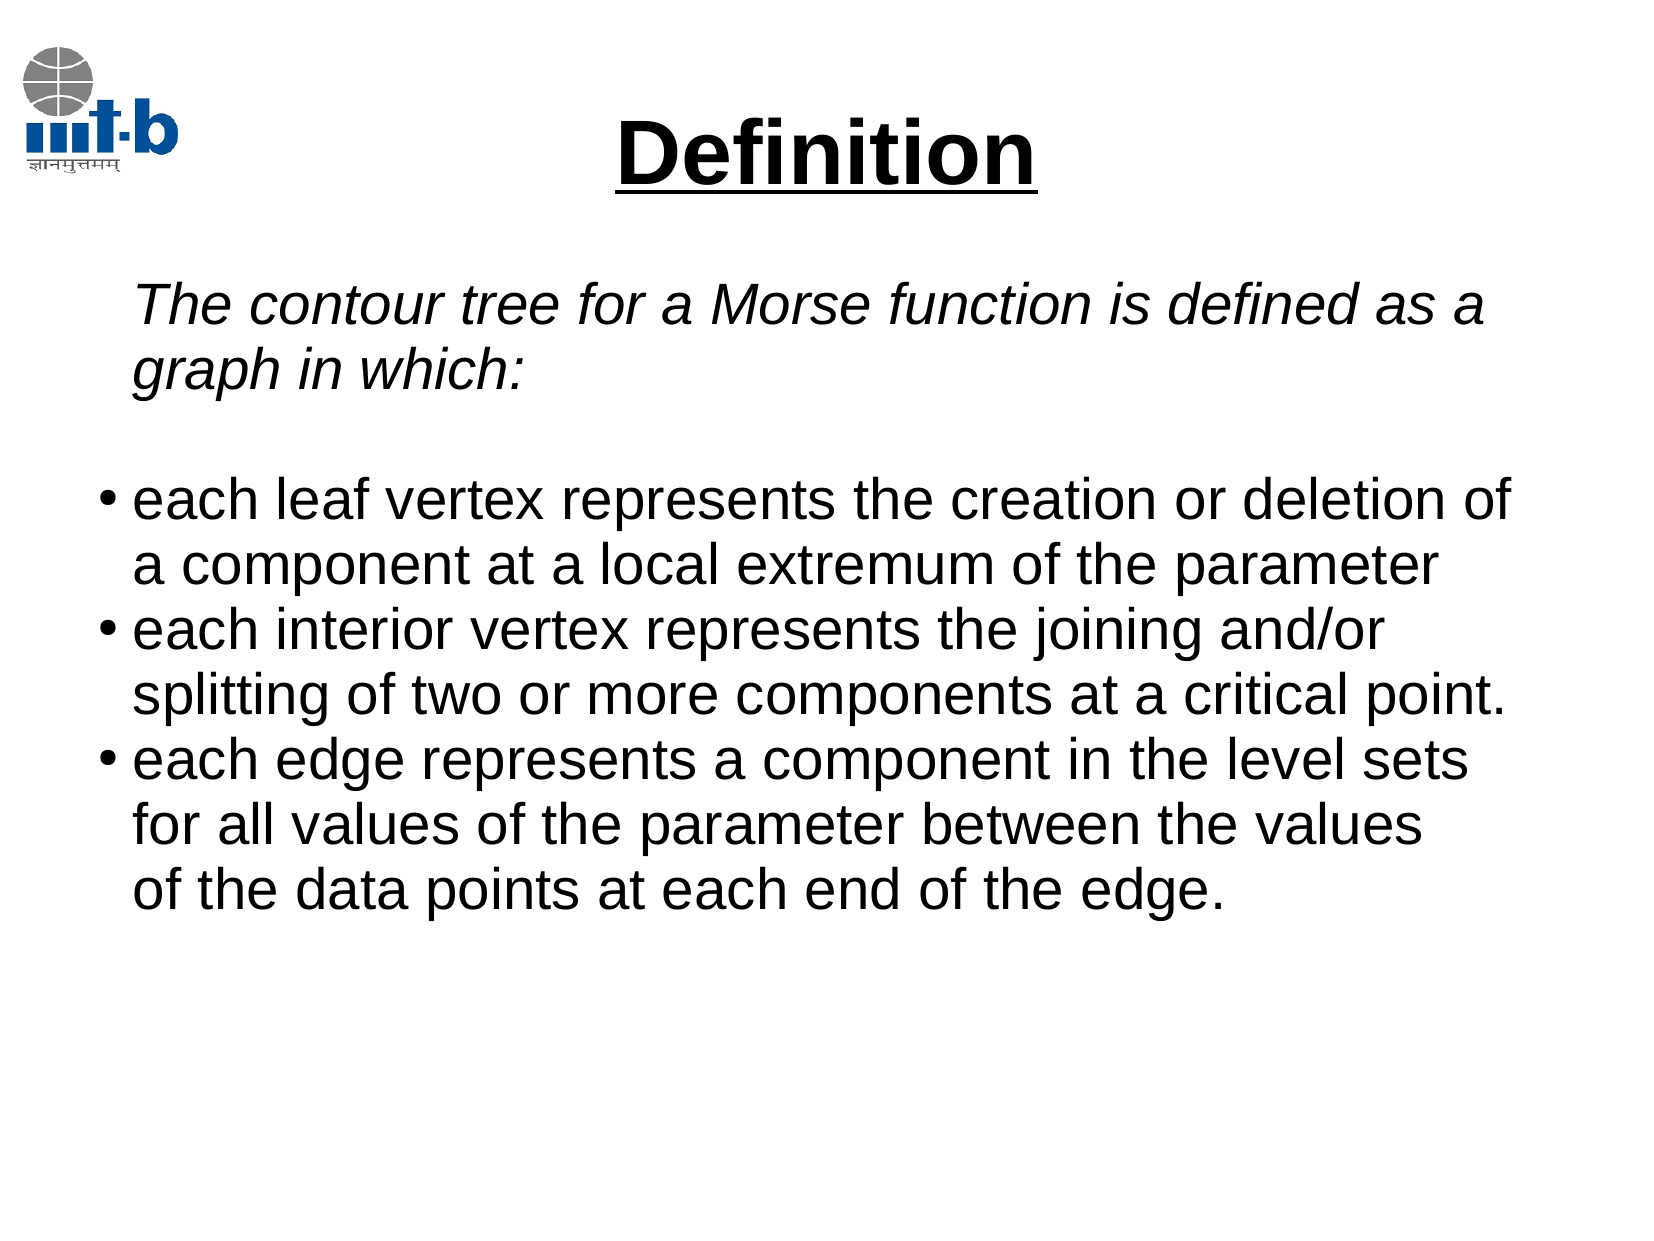

# Definition
The contour tree for a Morse function is defined as a graph in which:
each leaf vertex represents the creation or deletion of a component at a local extremum of the parameter
each interior vertex represents the joining and/or
splitting of two or more components at a critical point.
each edge represents a component in the level sets for all values of the parameter between the values
of the data points at each end of the edge.